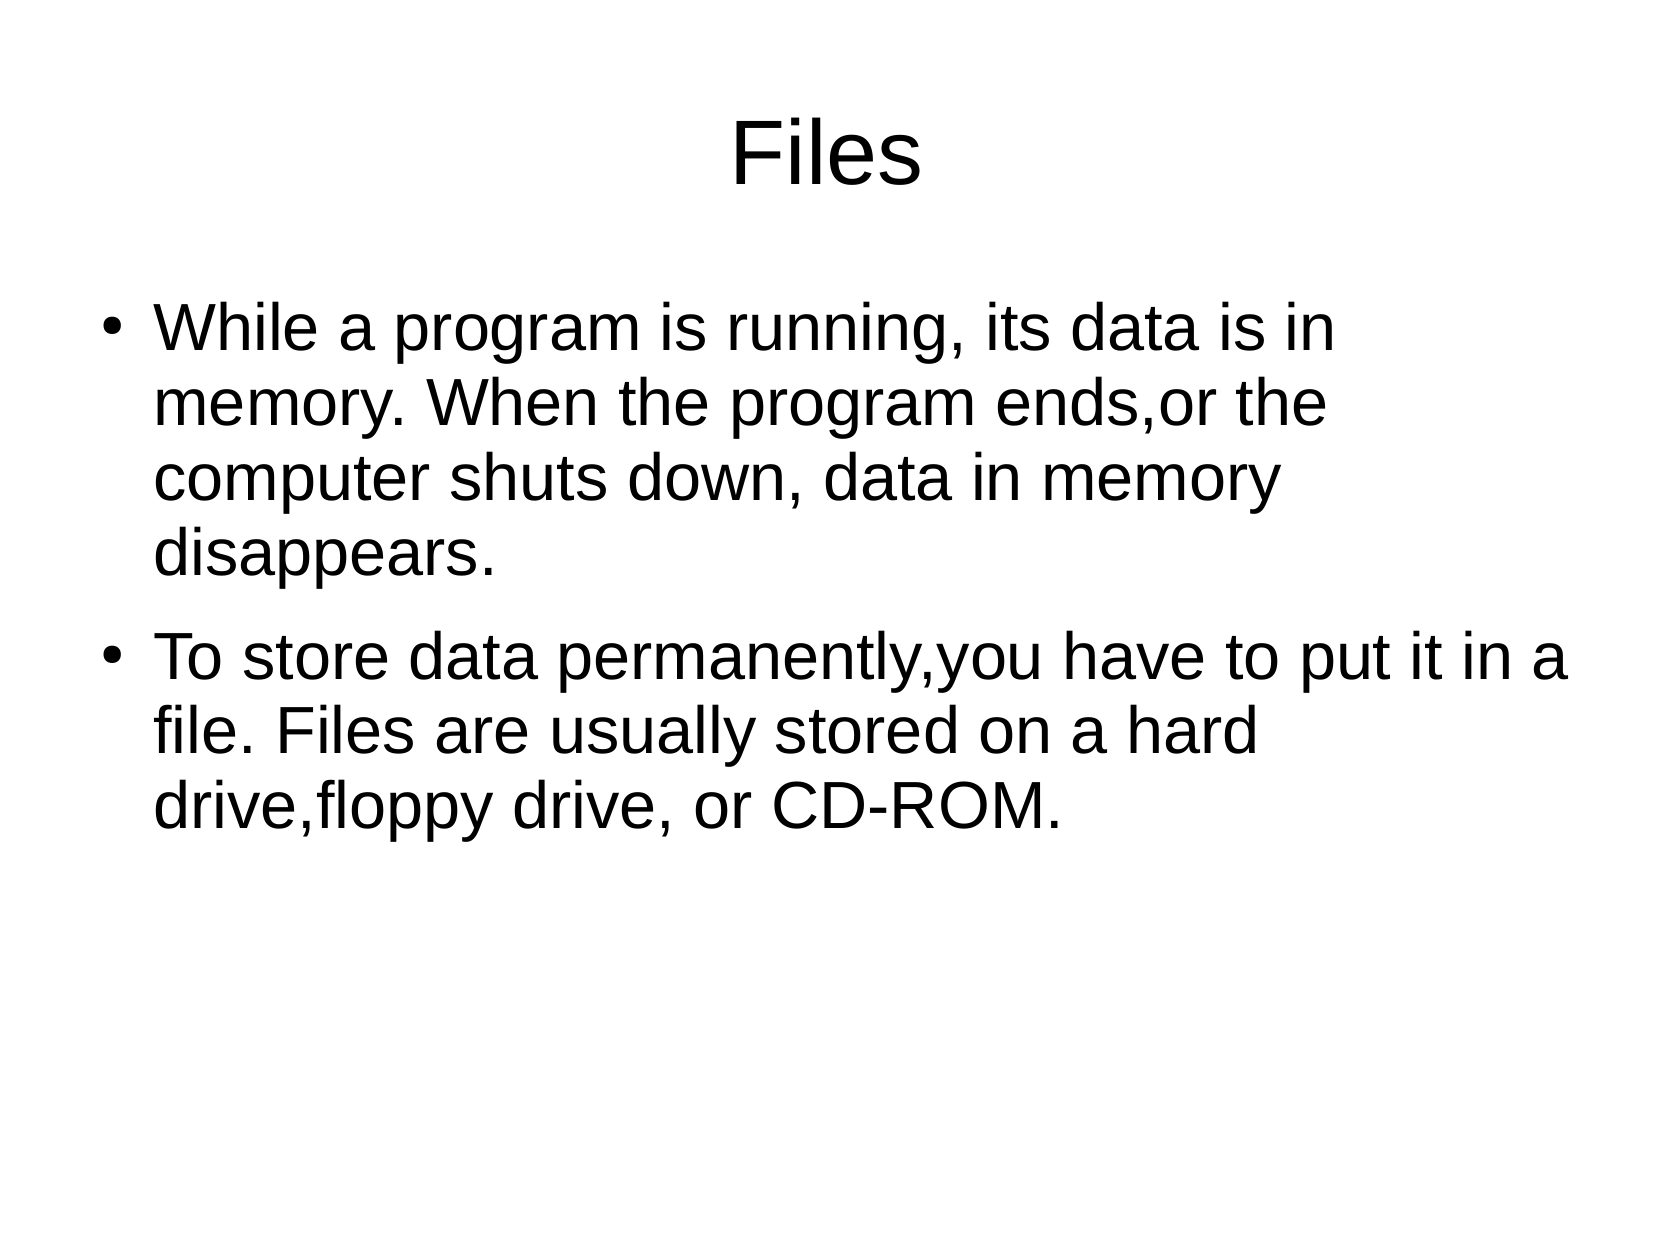

# Files
While a program is running, its data is in memory. When the program ends,or the computer shuts down, data in memory disappears.
To store data permanently,you have to put it in a file. Files are usually stored on a hard drive,floppy drive, or CD-ROM.